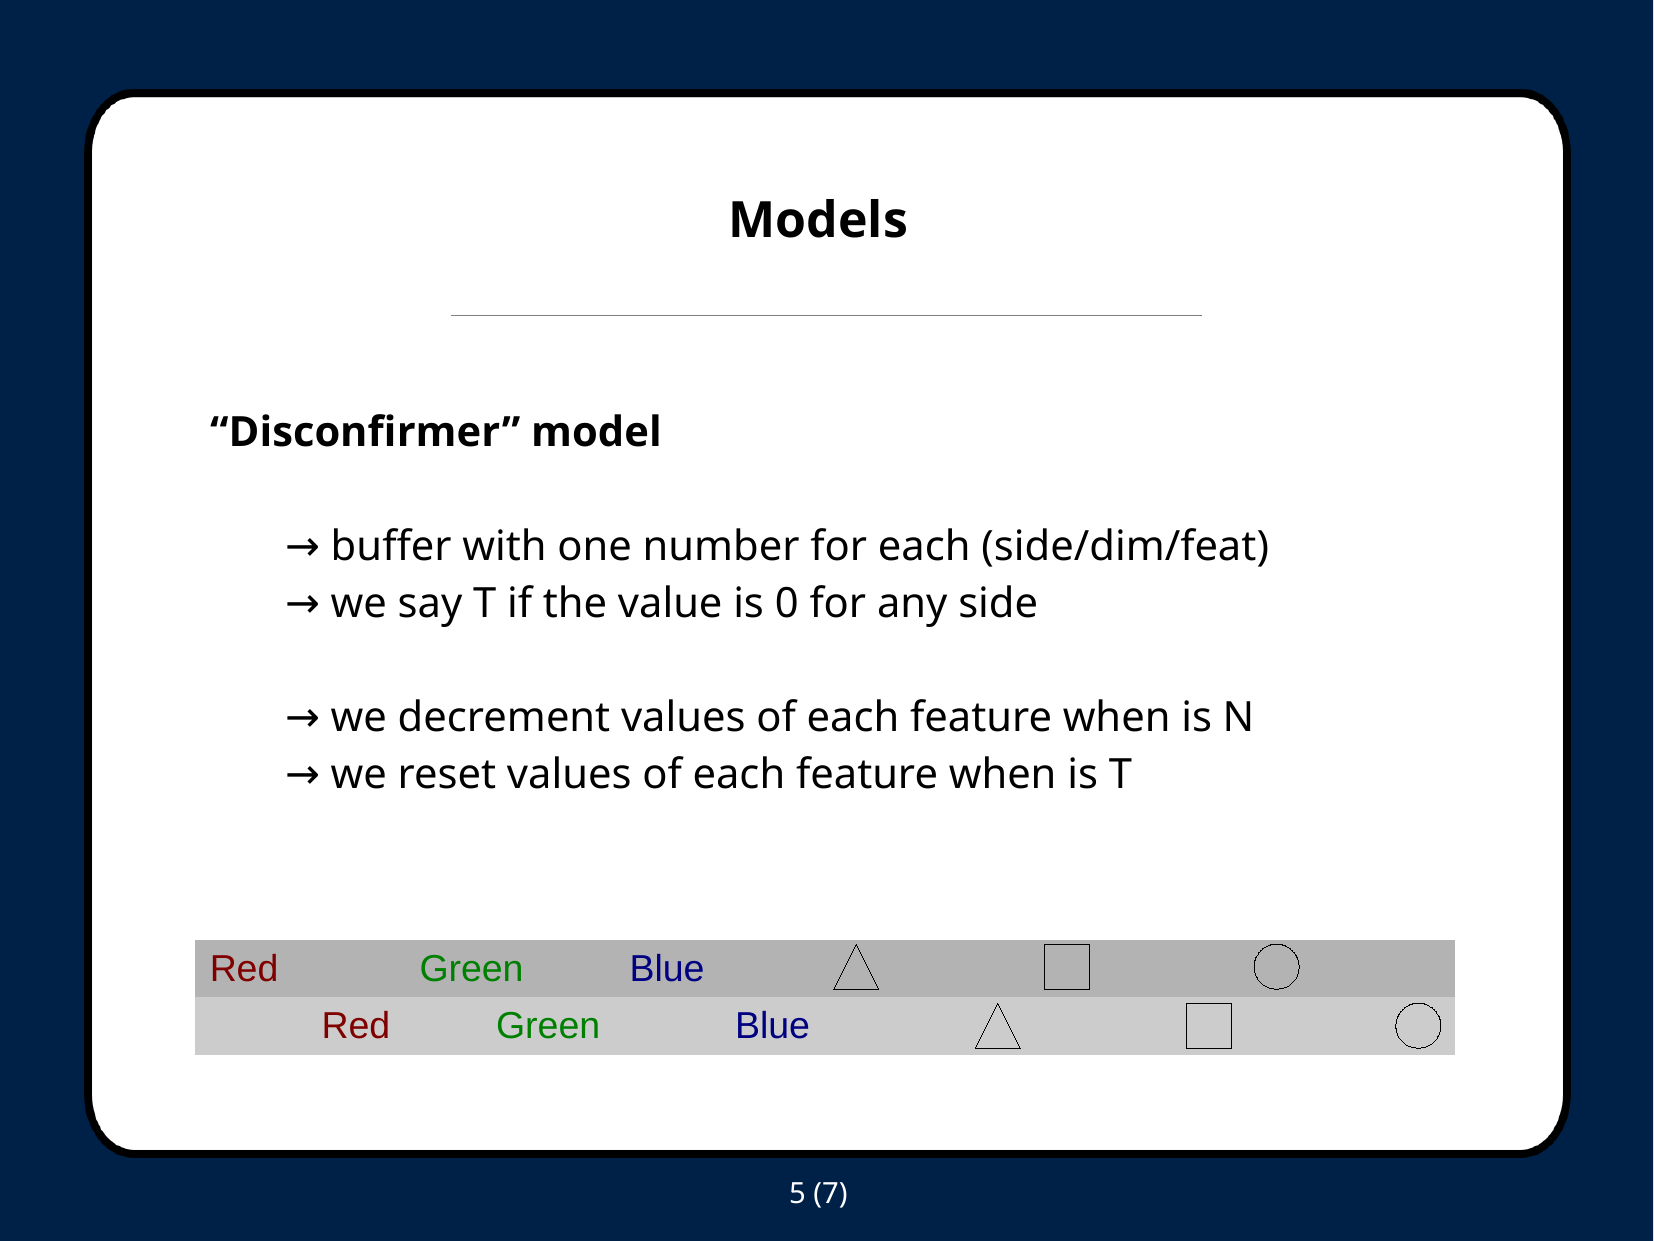

# Models
“Disconfirmer” model
	→ buffer with one number for each (side/dim/feat)
	→ we say T if the value is 0 for any side
	→ we decrement values of each feature when is N
	→ we reset values of each feature when is T
| Red | Green | Blue | | | |
| --- | --- | --- | --- | --- | --- |
| Red | Green | Blue | | | |
5 (7)